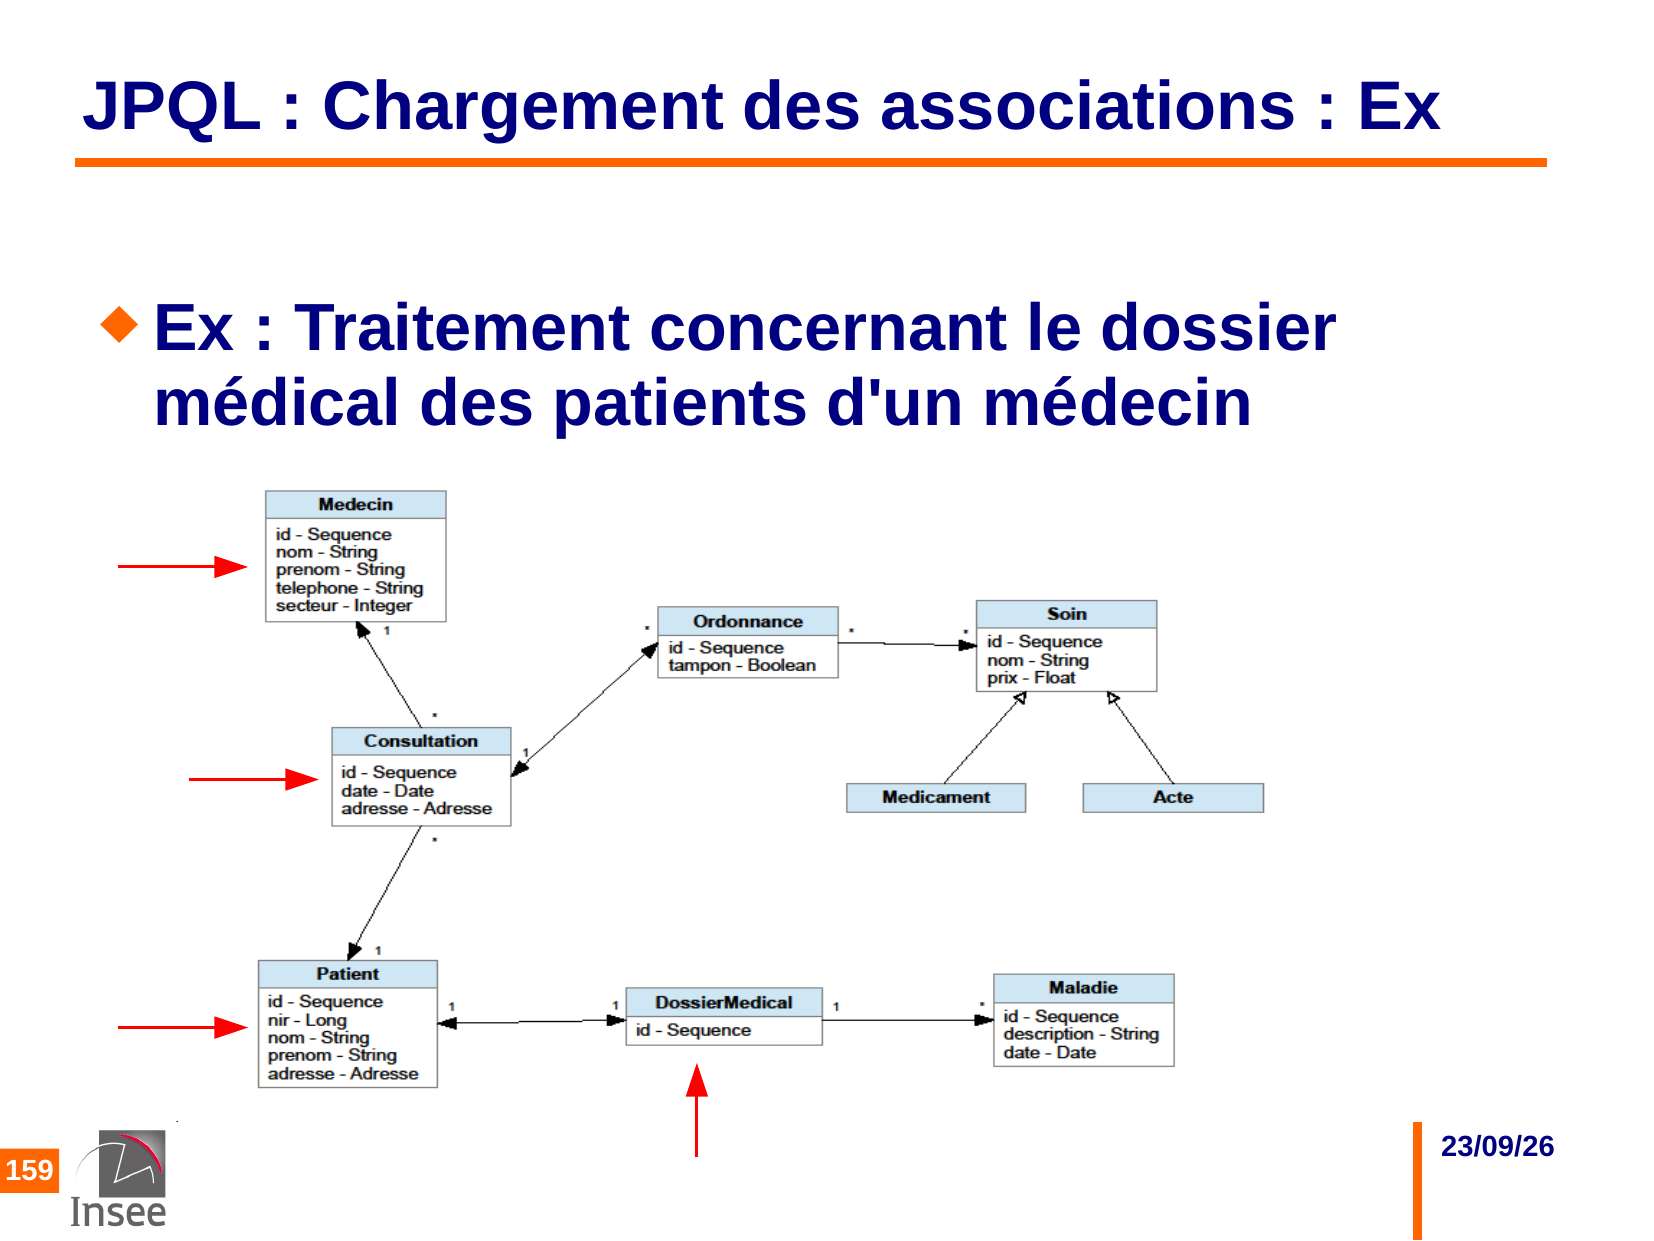

# JPQL : Chargement des associations : Ex
Ex : Traitement concernant le dossier médical des patients d'un médecin
159